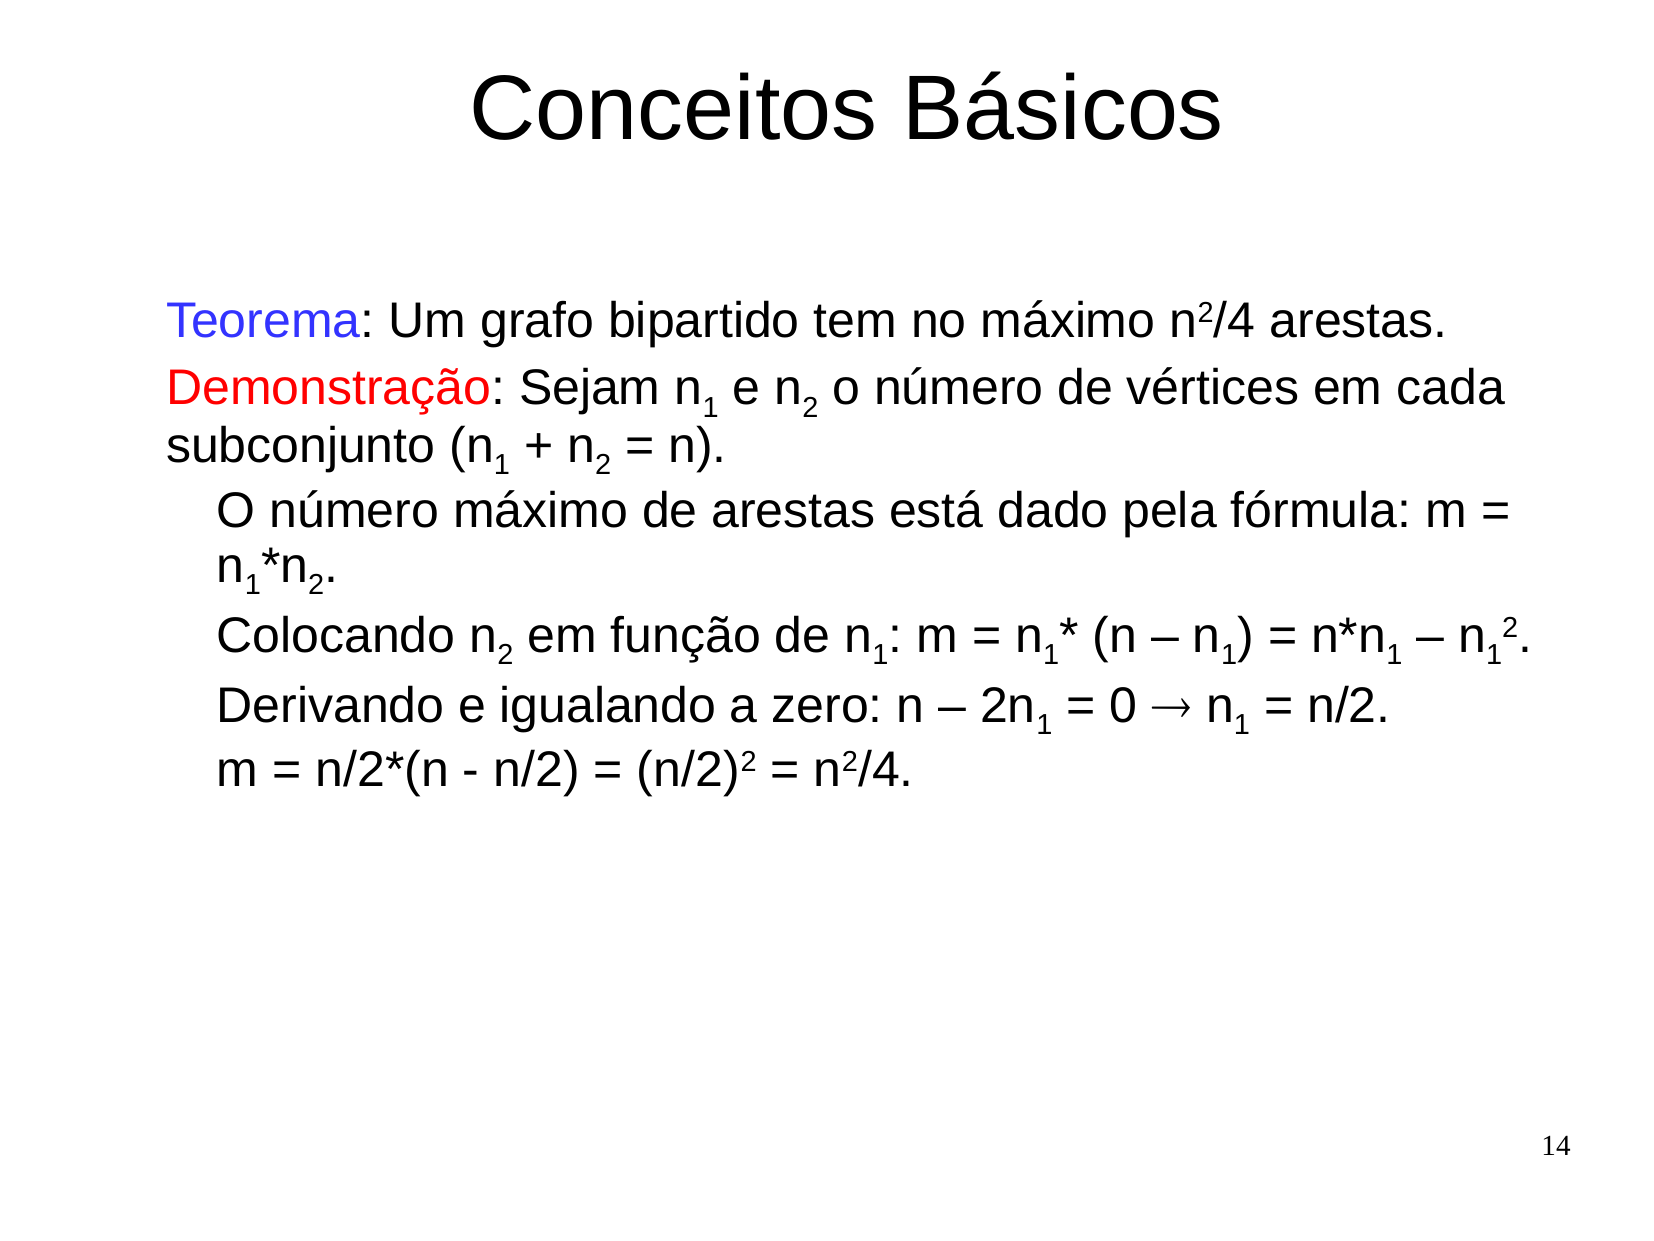

# Conceitos Básicos
Teorema: Um grafo bipartido tem no máximo n2/4 arestas.
Demonstração: Sejam n1 e n2 o número de vértices em cada subconjunto (n1 + n2 = n).
	O número máximo de arestas está dado pela fórmula: m = n1*n2.
	Colocando n2 em função de n1: m = n1* (n – n1) = n*n1 – n12.
	Derivando e igualando a zero: n – 2n1 = 0  n1 = n/2.
	m = n/2*(n - n/2) = (n/2)2 = n2/4.
14